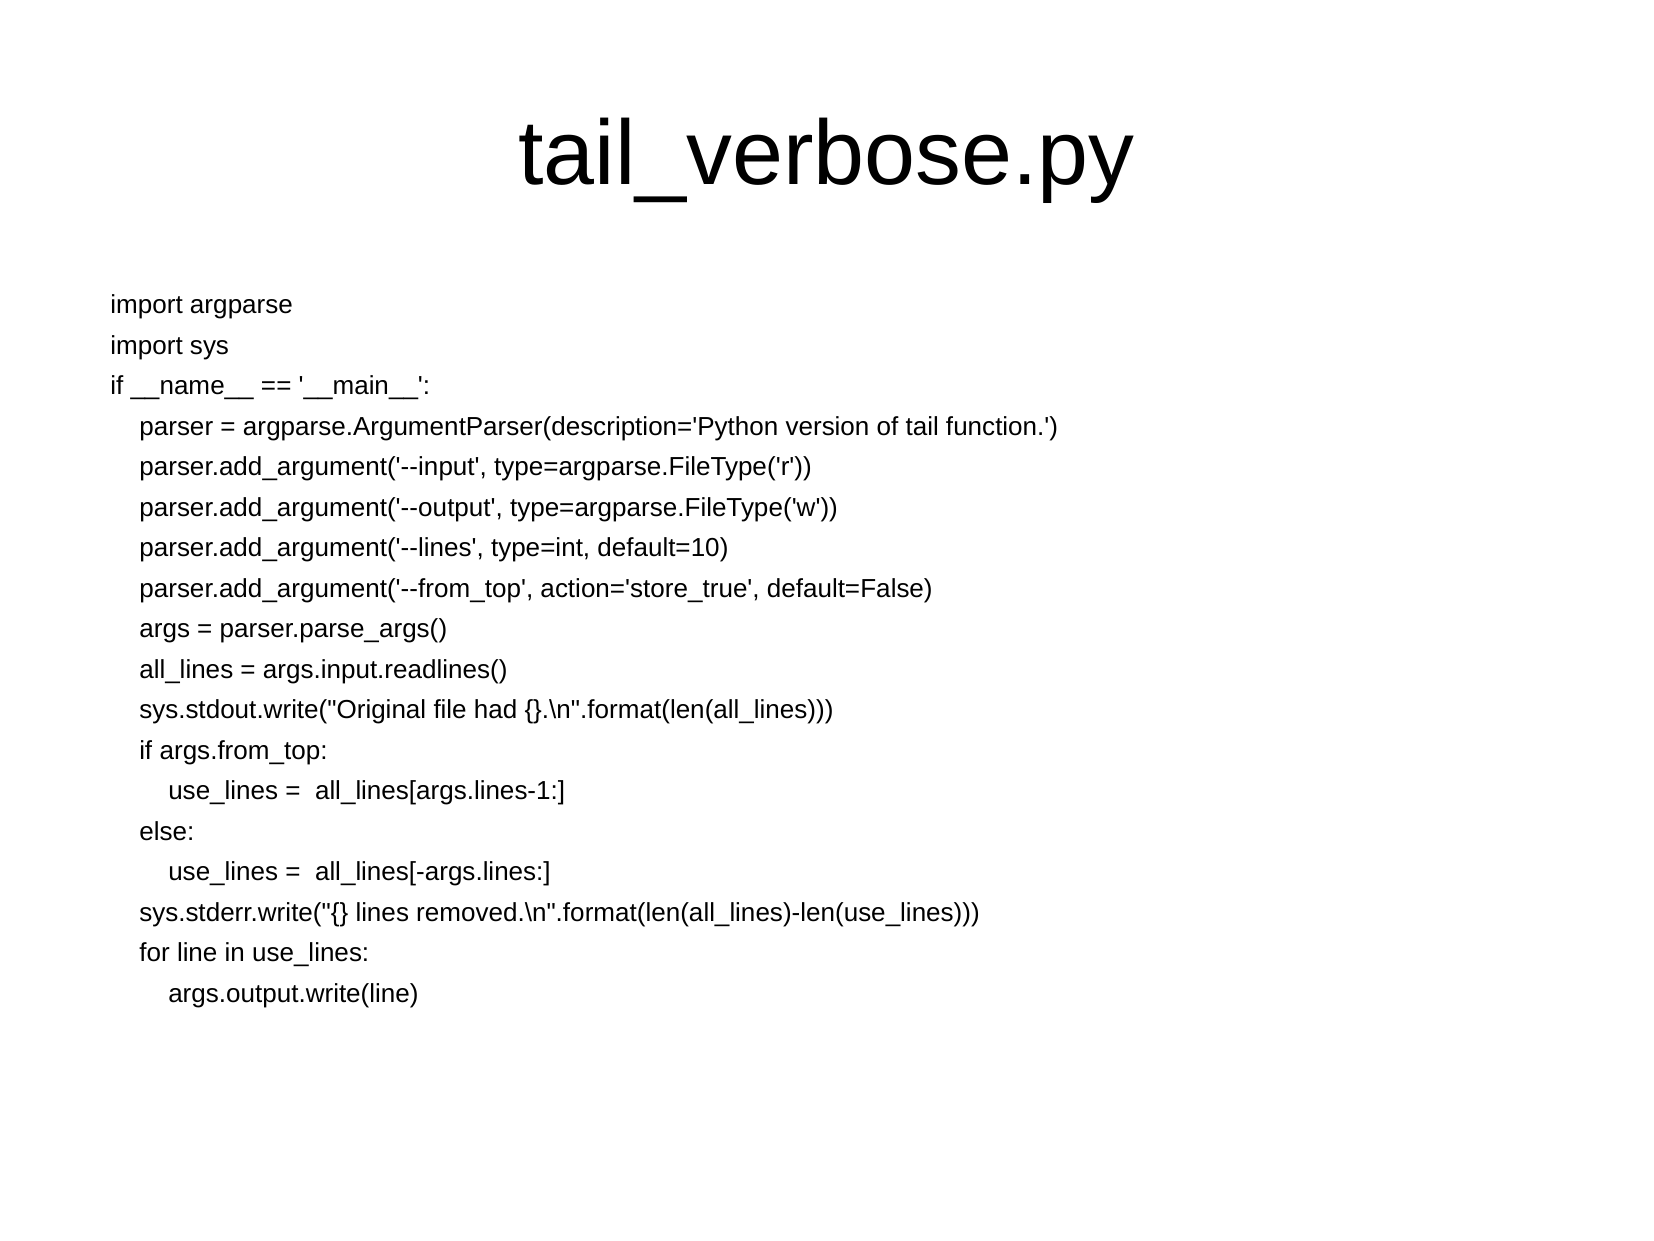

# tail_verbose.py
import argparse
import sys
if __name__ == '__main__':
 parser = argparse.ArgumentParser(description='Python version of tail function.')
 parser.add_argument('--input', type=argparse.FileType('r'))
 parser.add_argument('--output', type=argparse.FileType('w'))
 parser.add_argument('--lines', type=int, default=10)
 parser.add_argument('--from_top', action='store_true', default=False)
 args = parser.parse_args()
 all_lines = args.input.readlines()
 sys.stdout.write("Original file had {}.\n".format(len(all_lines)))
 if args.from_top:
 use_lines = all_lines[args.lines-1:]
 else:
 use_lines = all_lines[-args.lines:]
 sys.stderr.write("{} lines removed.\n".format(len(all_lines)-len(use_lines)))
 for line in use_lines:
 args.output.write(line)